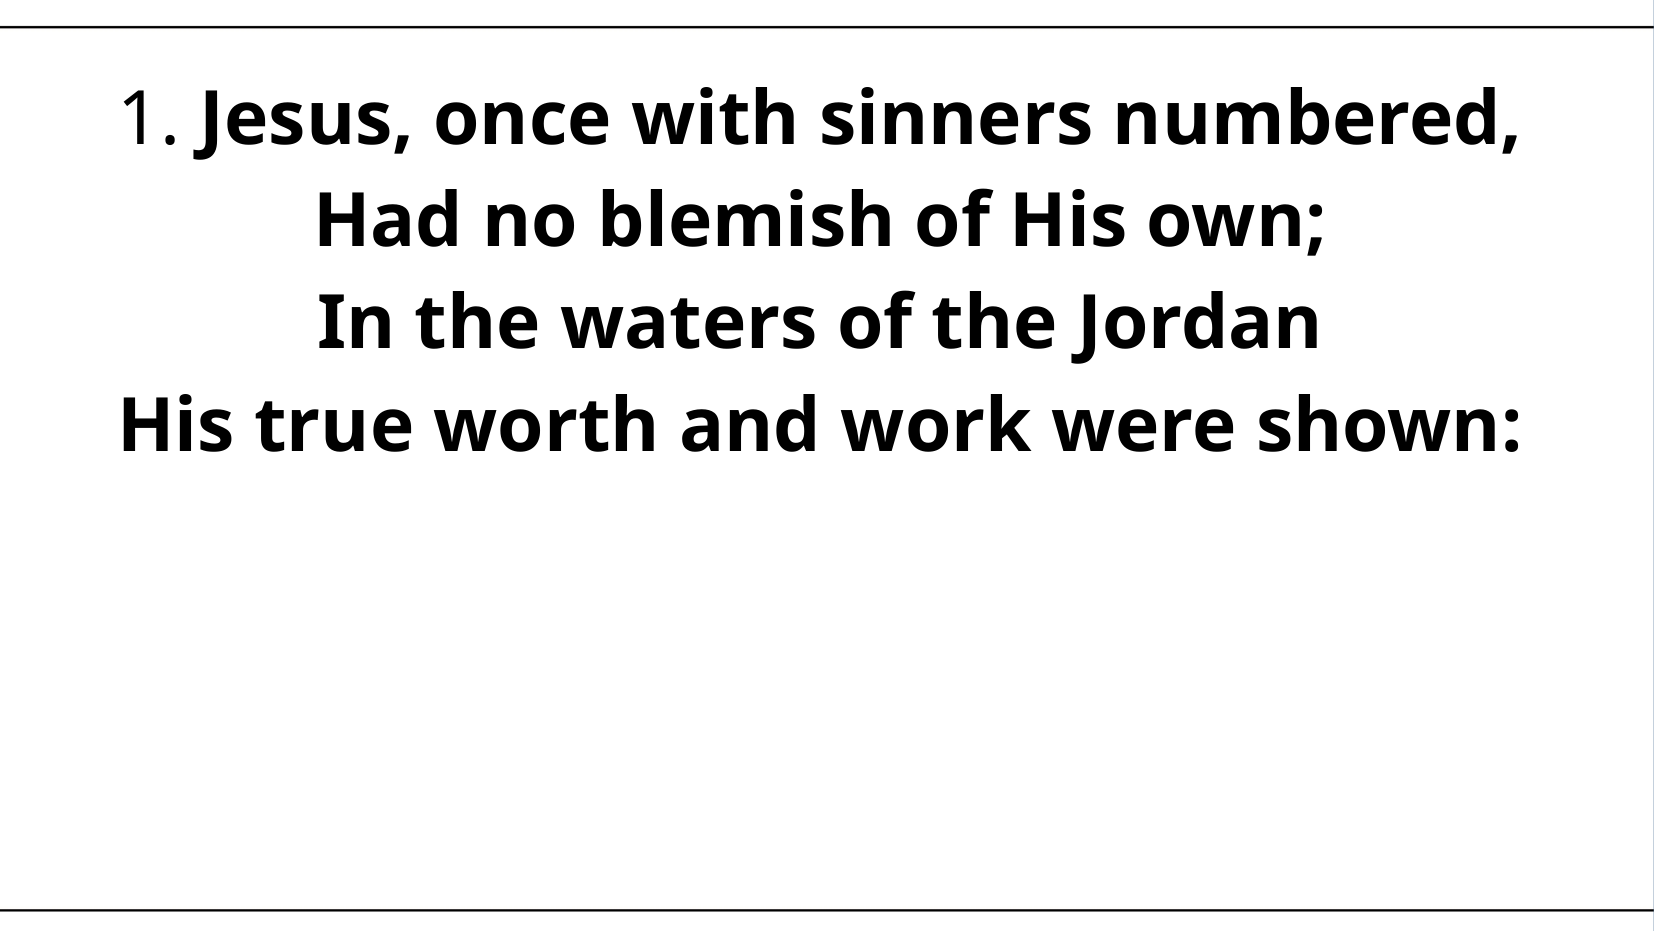

1. Jesus, once with sinners numbered,
Had no blemish of His own;
In the waters of the Jordan
His true worth and work were shown: